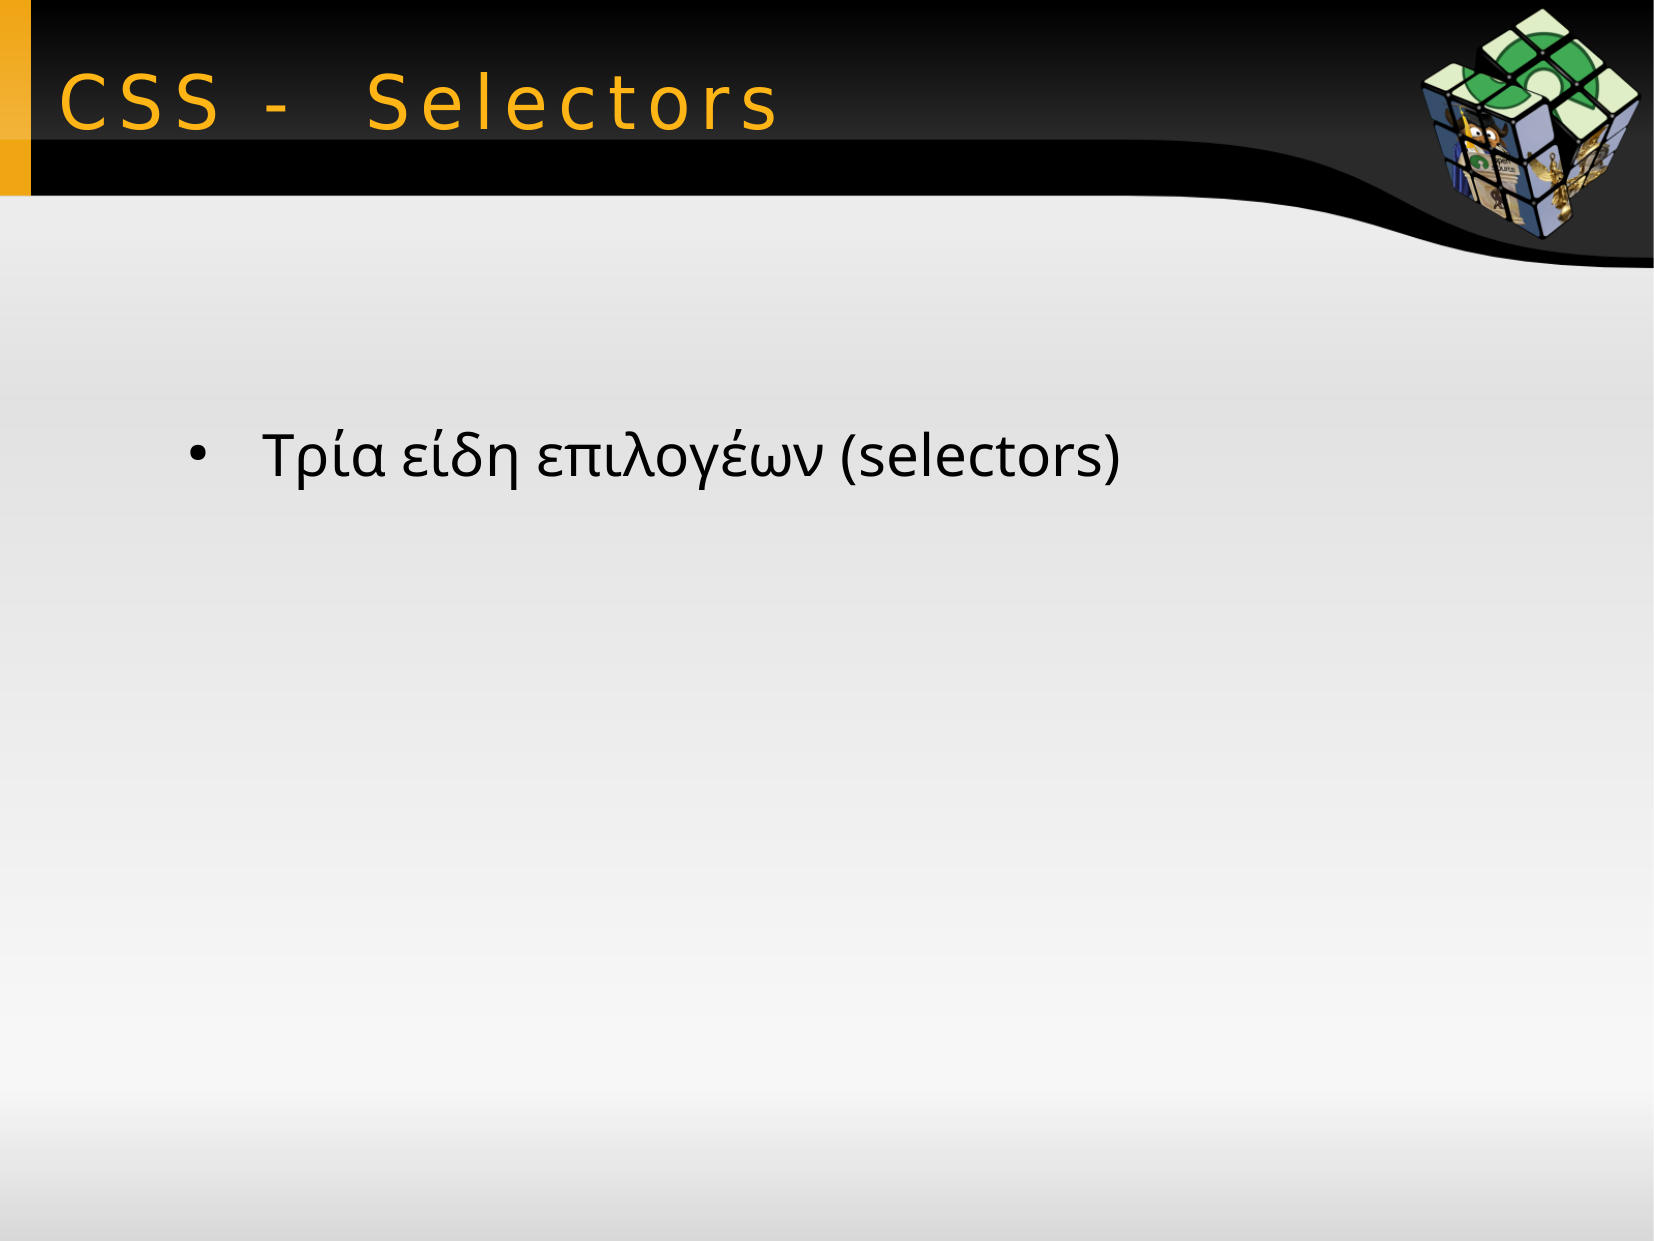

# CSS - Selectors
Τρία είδη επιλογέων (selectors)